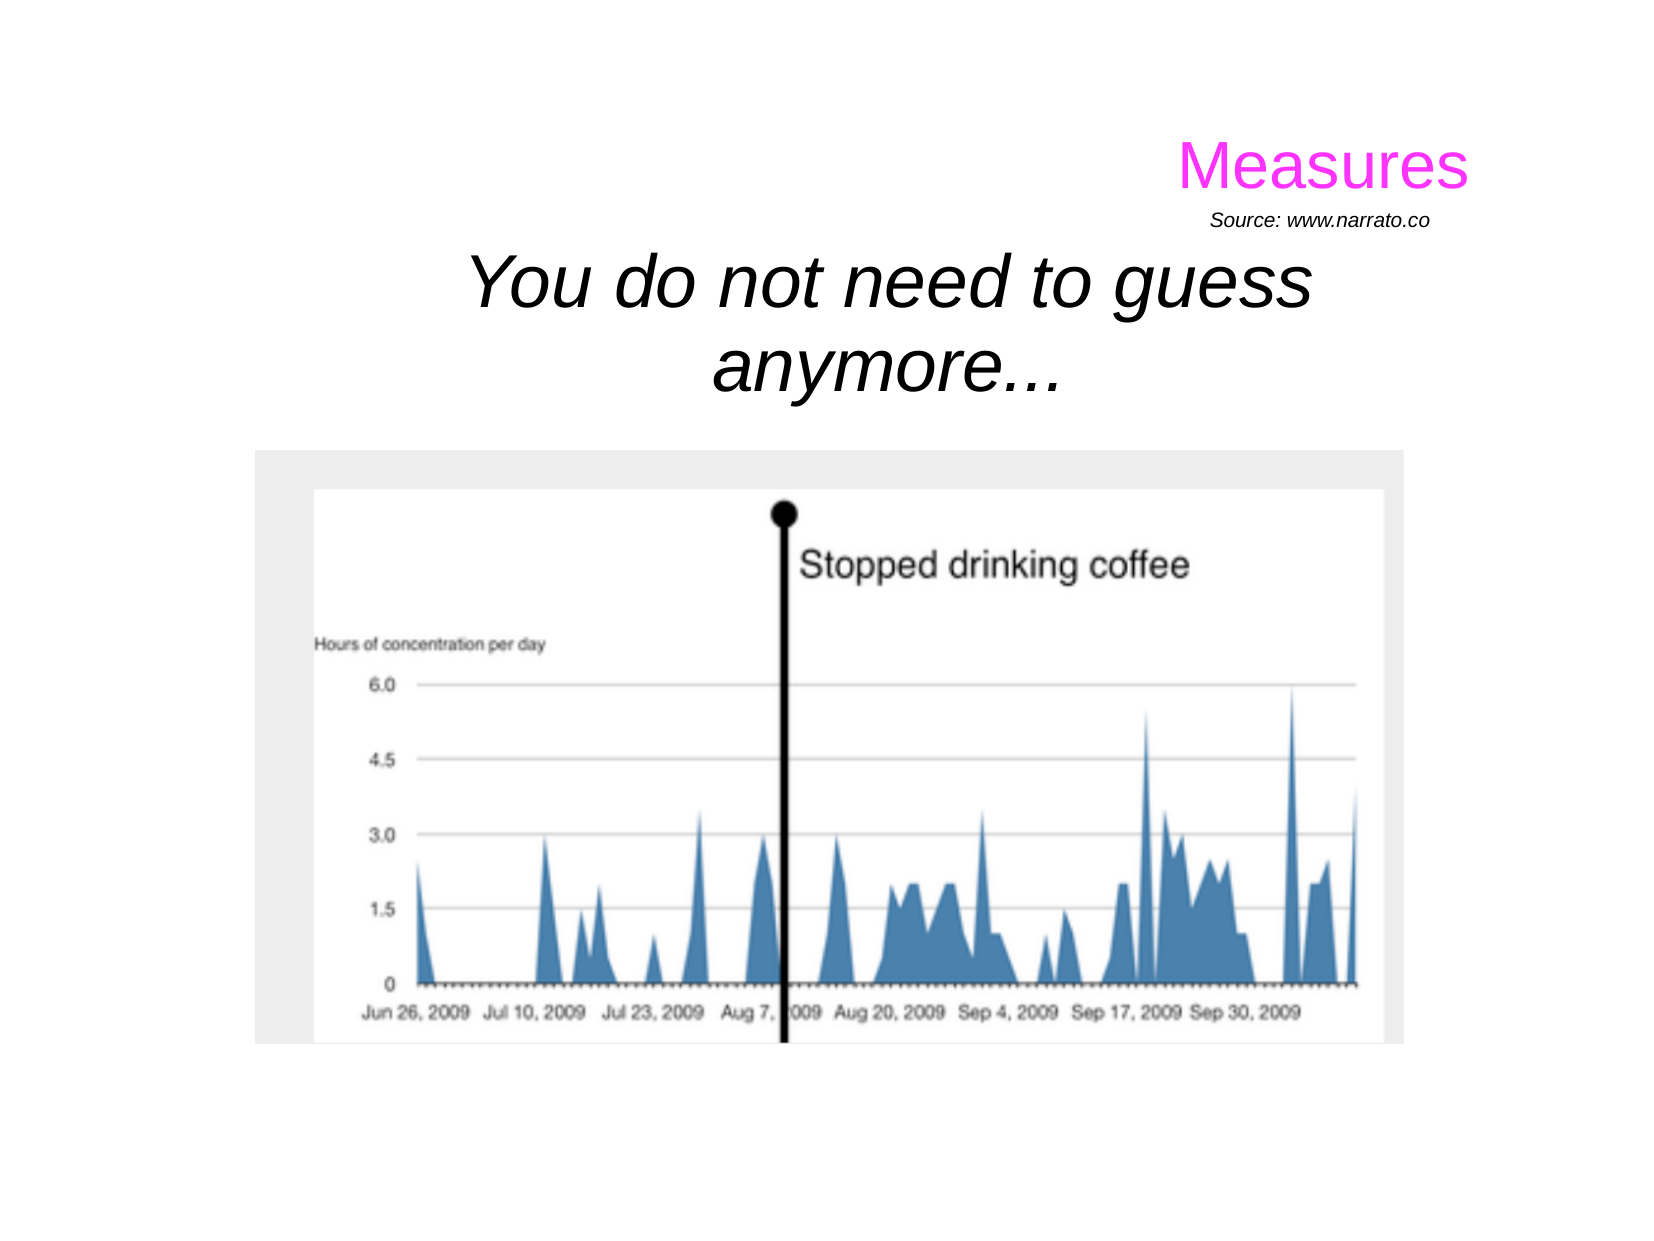

# Measures
Source: www.narrato.co
You do not need to guess anymore...